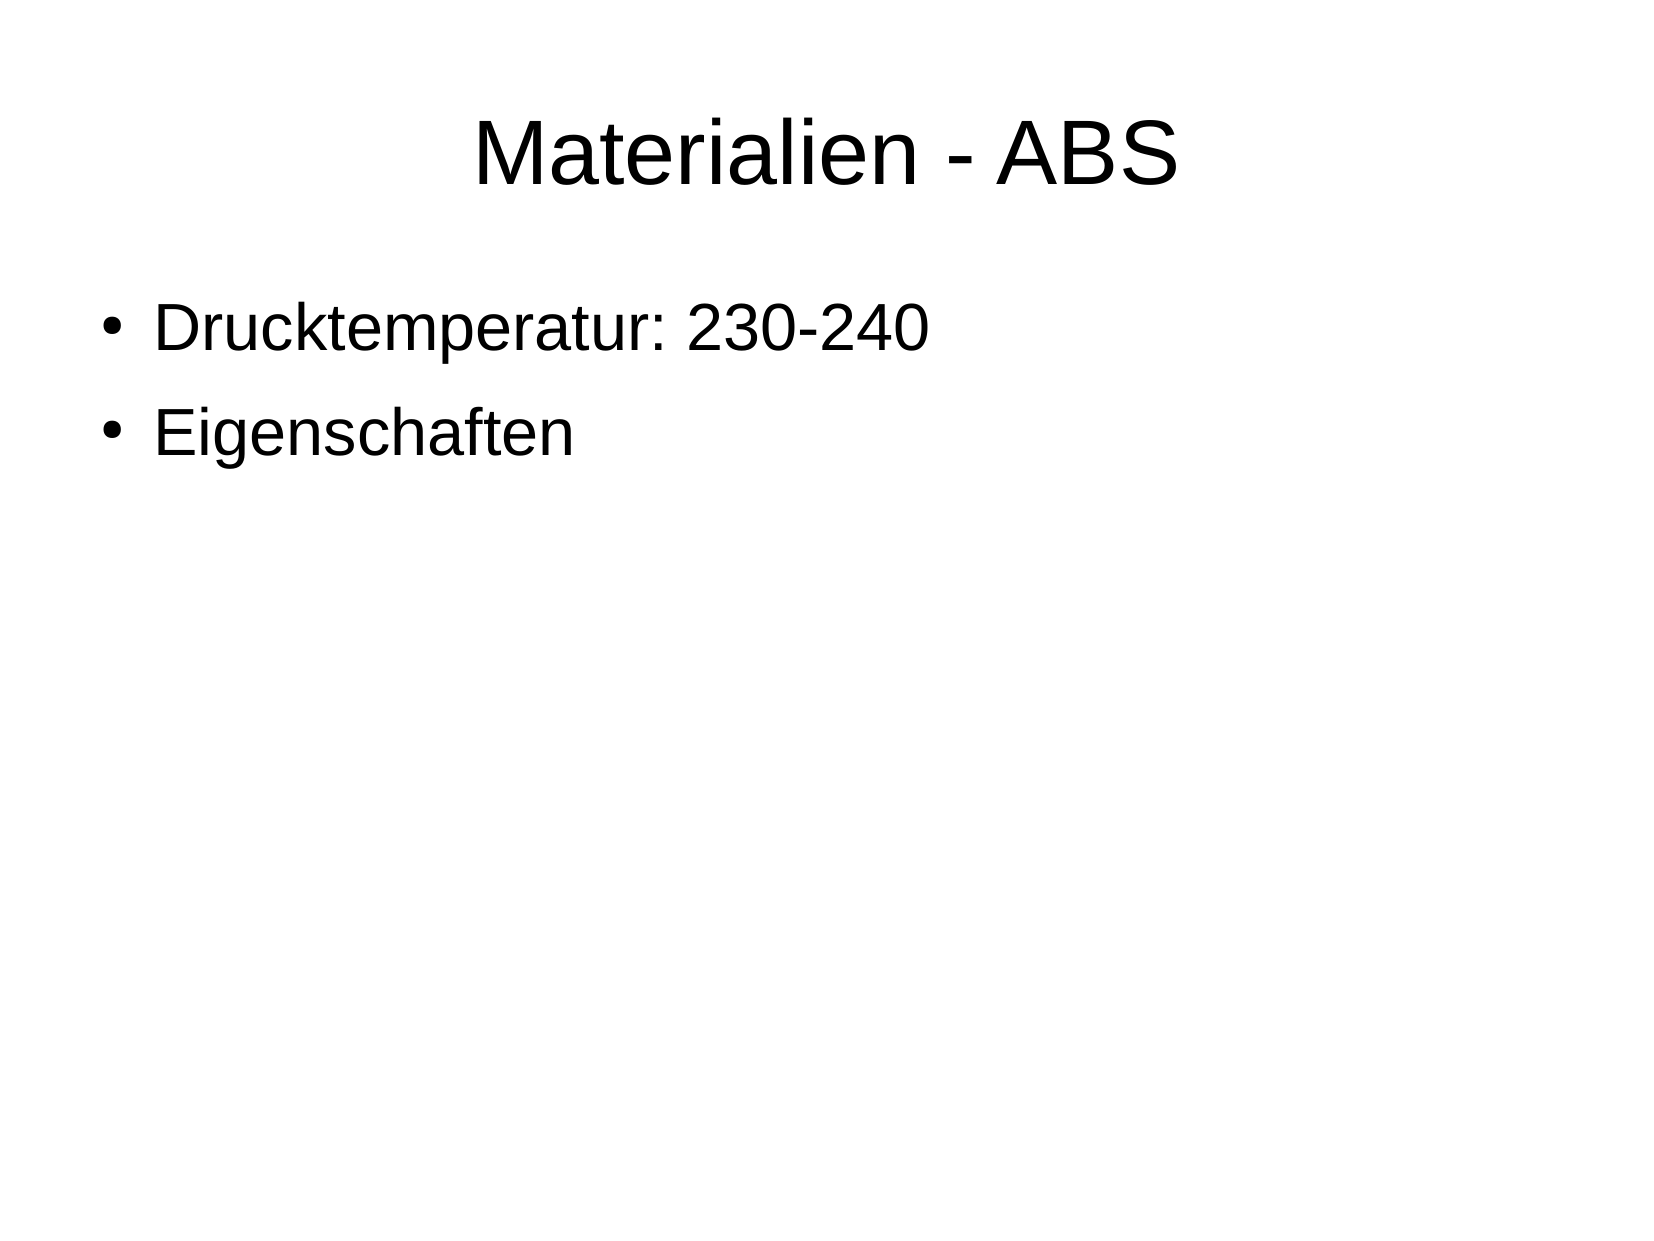

# Materialien - ABS
Drucktemperatur: 230-240
Eigenschaften